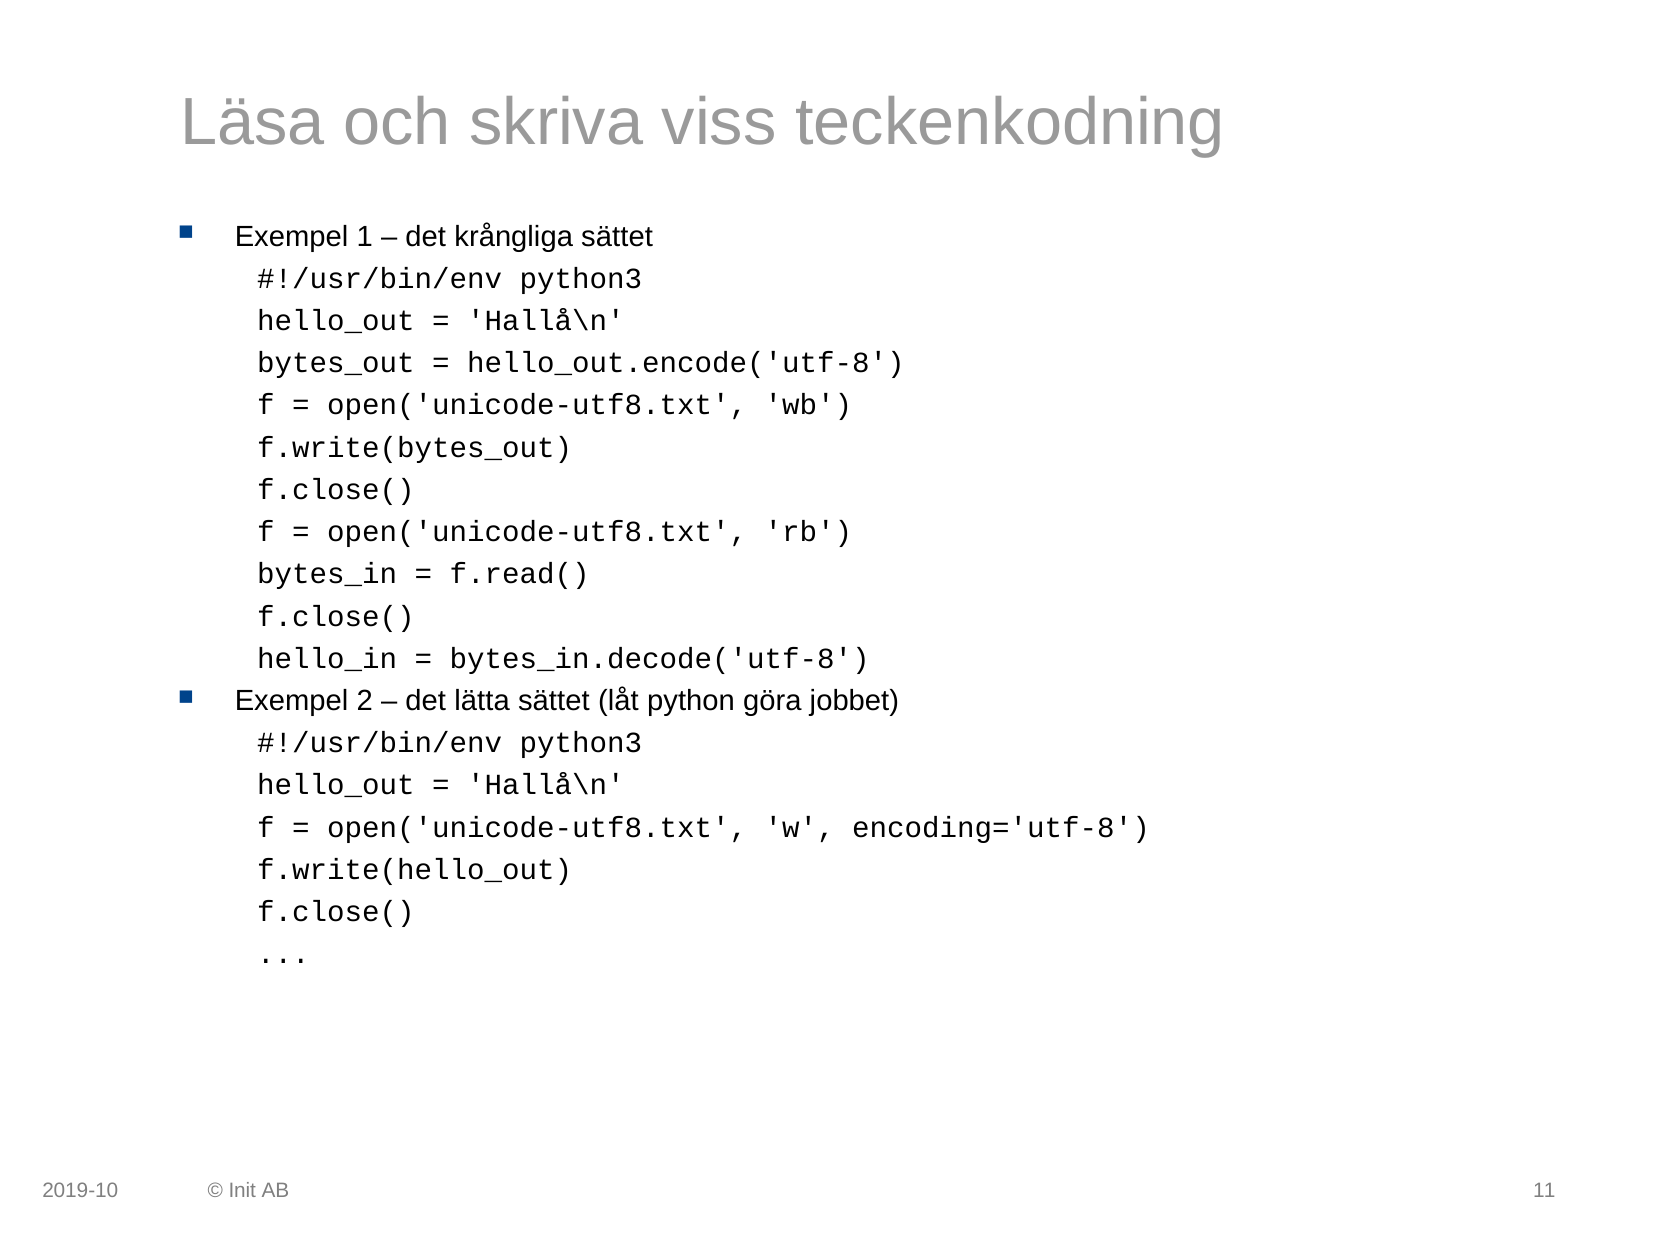

Läsa och skriva viss teckenkodning
Exempel 1 – det krångliga sättet
#!/usr/bin/env python3
hello_out = 'Hallå\n'
bytes_out = hello_out.encode('utf-8')
f = open('unicode-utf8.txt', 'wb')
f.write(bytes_out)
f.close()
f = open('unicode-utf8.txt', 'rb')
bytes_in = f.read()
f.close()
hello_in = bytes_in.decode('utf-8')
Exempel 2 – det lätta sättet (låt python göra jobbet)
#!/usr/bin/env python3
hello_out = 'Hallå\n'
f = open('unicode-utf8.txt', 'w', encoding='utf-8')
f.write(hello_out)
f.close()
...
2019-10
© Init AB